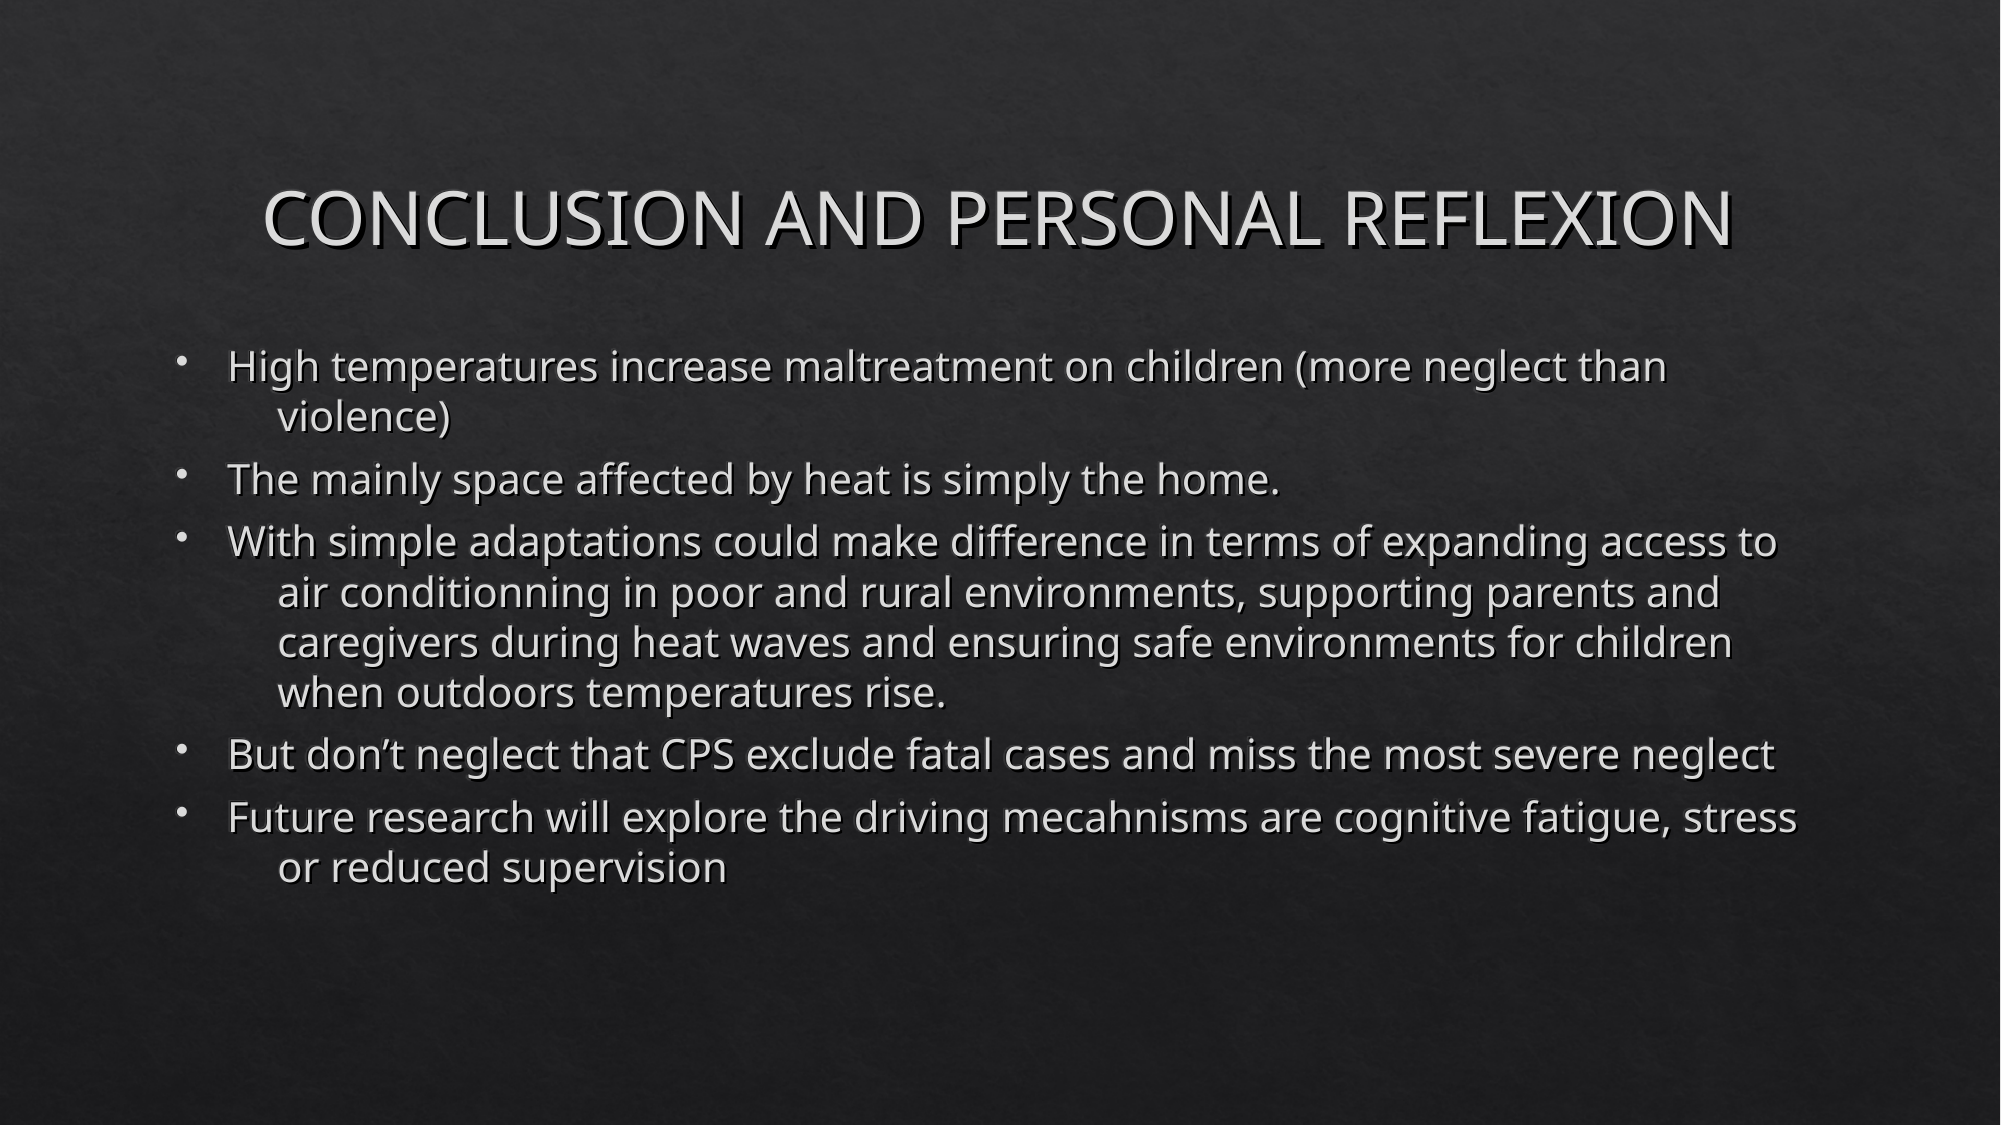

# CONCLUSION AND PERSONAL REFLEXION
High temperatures increase maltreatment on children (more neglect than violence)
The mainly space affected by heat is simply the home.
With simple adaptations could make difference in terms of expanding access to air conditionning in poor and rural environments, supporting parents and caregivers during heat waves and ensuring safe environments for children when outdoors temperatures rise.
But don’t neglect that CPS exclude fatal cases and miss the most severe neglect
Future research will explore the driving mecahnisms are cognitive fatigue, stress or reduced supervision